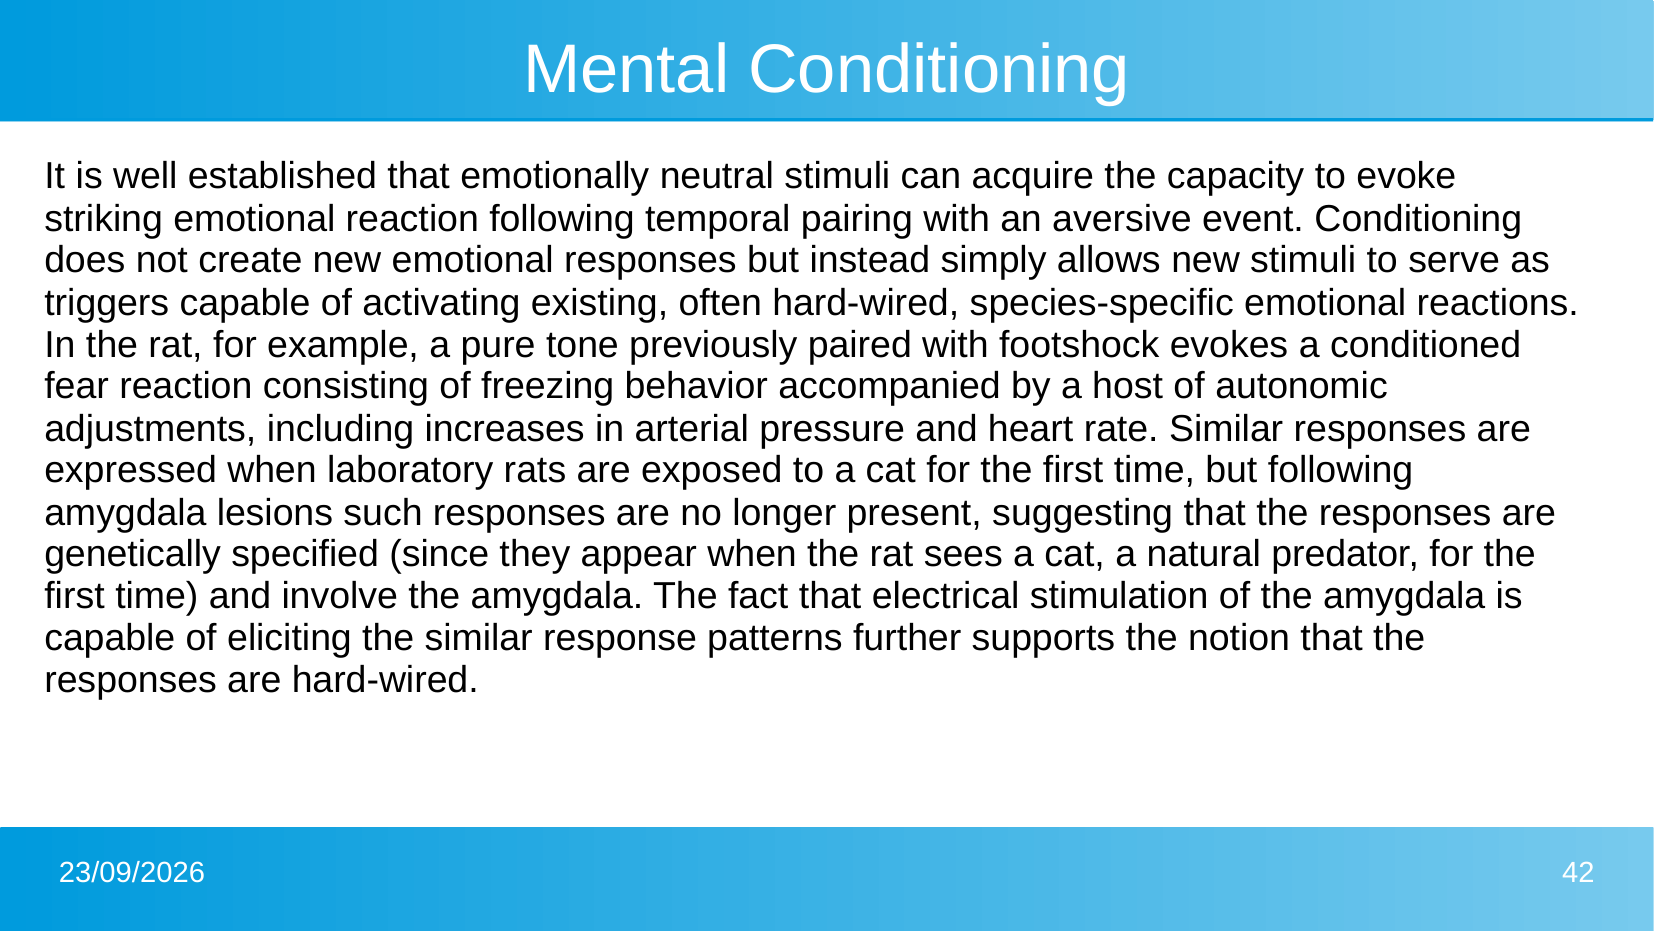

# Mental Conditioning
It is well established that emotionally neutral stimuli can acquire the capacity to evoke striking emotional reaction following temporal pairing with an aversive event. Conditioning does not create new emotional responses but instead simply allows new stimuli to serve as triggers capable of activating existing, often hard-wired, species-specific emotional reactions. In the rat, for example, a pure tone previously paired with footshock evokes a conditioned fear reaction consisting of freezing behavior accompanied by a host of autonomic adjustments, including increases in arterial pressure and heart rate. Similar responses are expressed when laboratory rats are exposed to a cat for the first time, but following amygdala lesions such responses are no longer present, suggesting that the responses are genetically specified (since they appear when the rat sees a cat, a natural predator, for the first time) and involve the amygdala. The fact that electrical stimulation of the amygdala is capable of eliciting the similar response patterns further supports the notion that the responses are hard-wired.
42